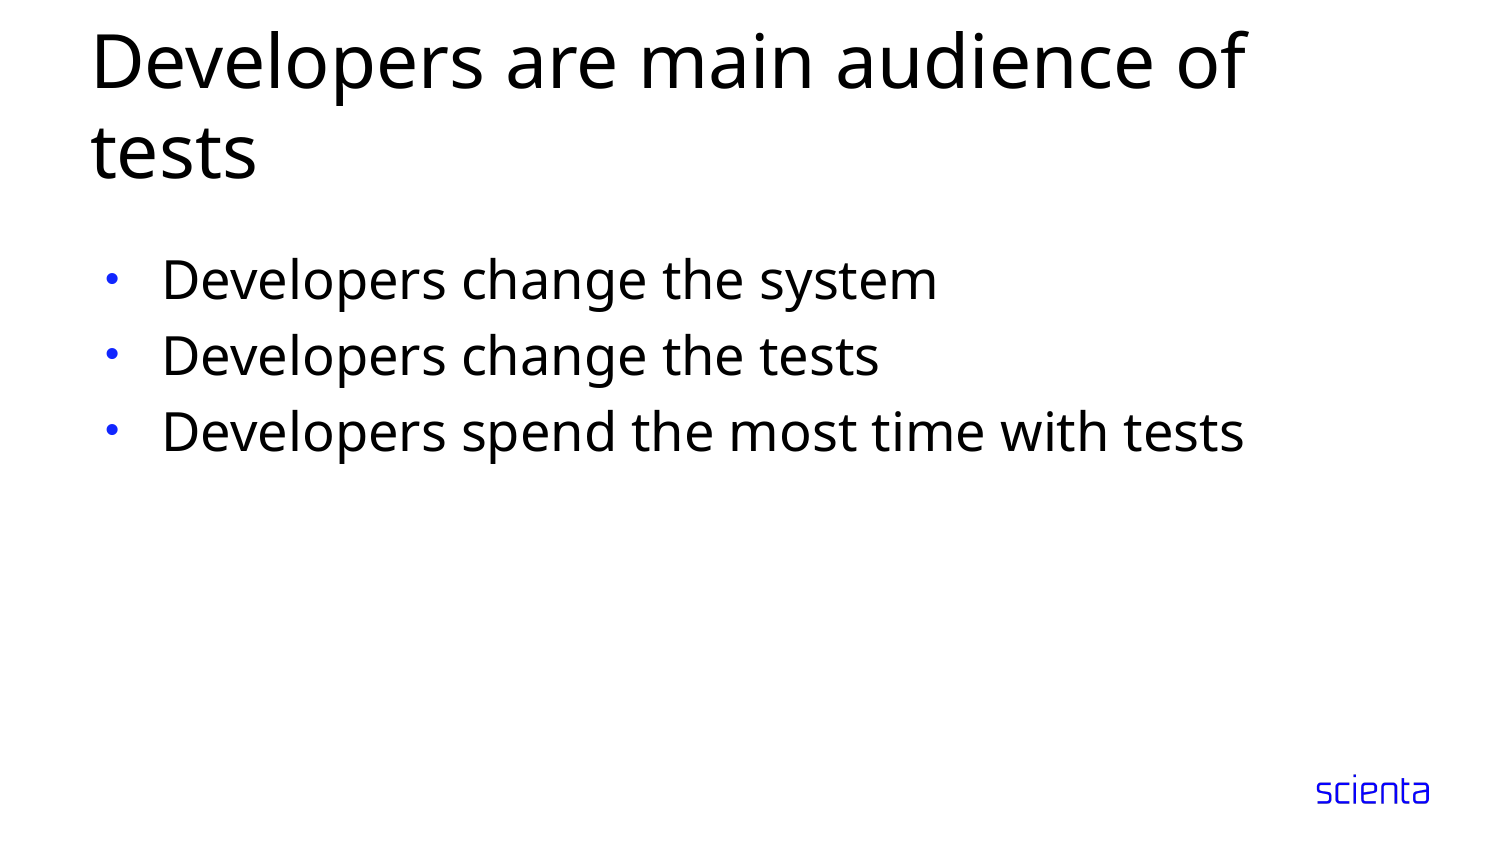

# Developers are main audience of tests
Developers change the system
Developers change the tests
Developers spend the most time with tests